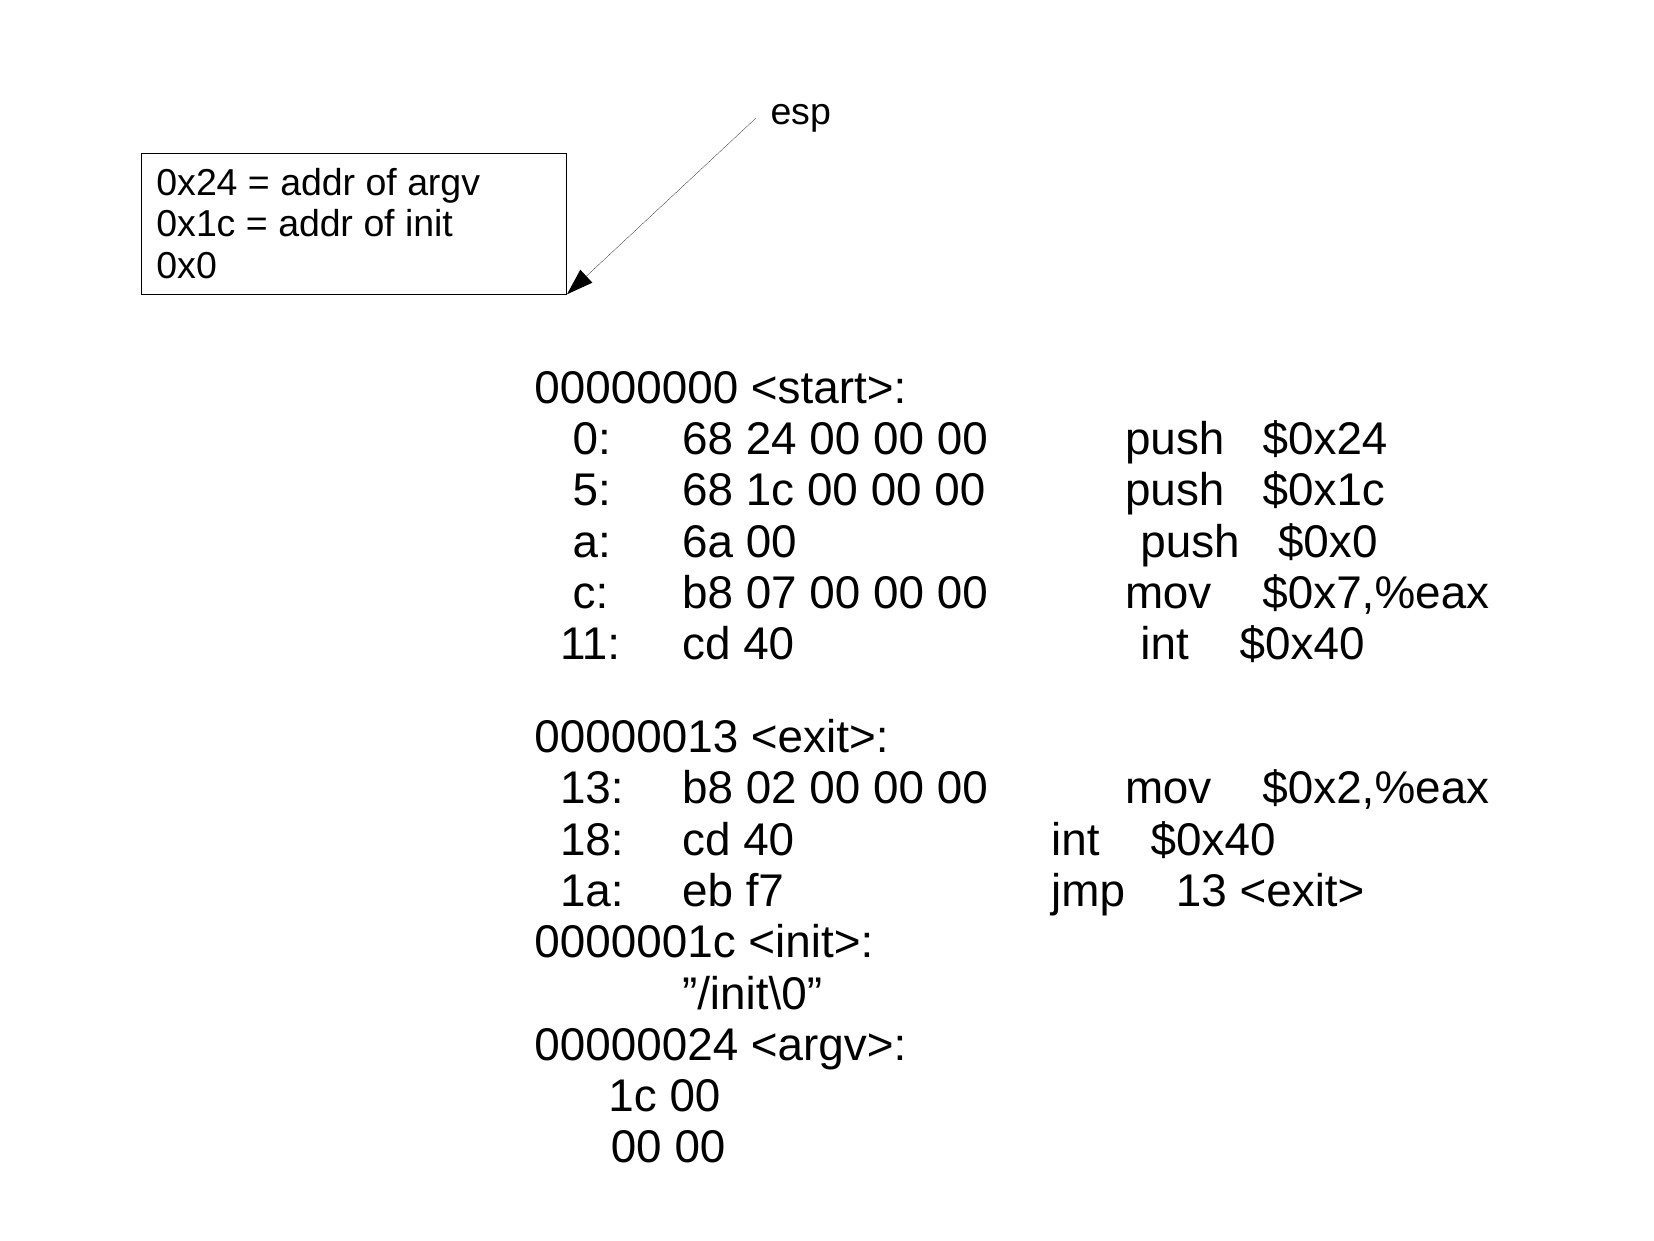

esp
0x24 = addr of argv
0x1c = addr of init
0x0
00000000 <start>:
 0:	68 24 00 00 00 	push $0x24
 5:	68 1c 00 00 00 	push $0x1c
 a:	6a 00 	 push $0x0
 c:	b8 07 00 00 00 	mov $0x7,%eax
 11:	cd 40 	 int $0x40
00000013 <exit>:
 13:	b8 02 00 00 00 	mov $0x2,%eax
 18:	cd 40 	int $0x40
 1a:	eb f7 	jmp 13 <exit>
0000001c <init>:
		”/init\0”
00000024 <argv>:
	1c 00
 00 00